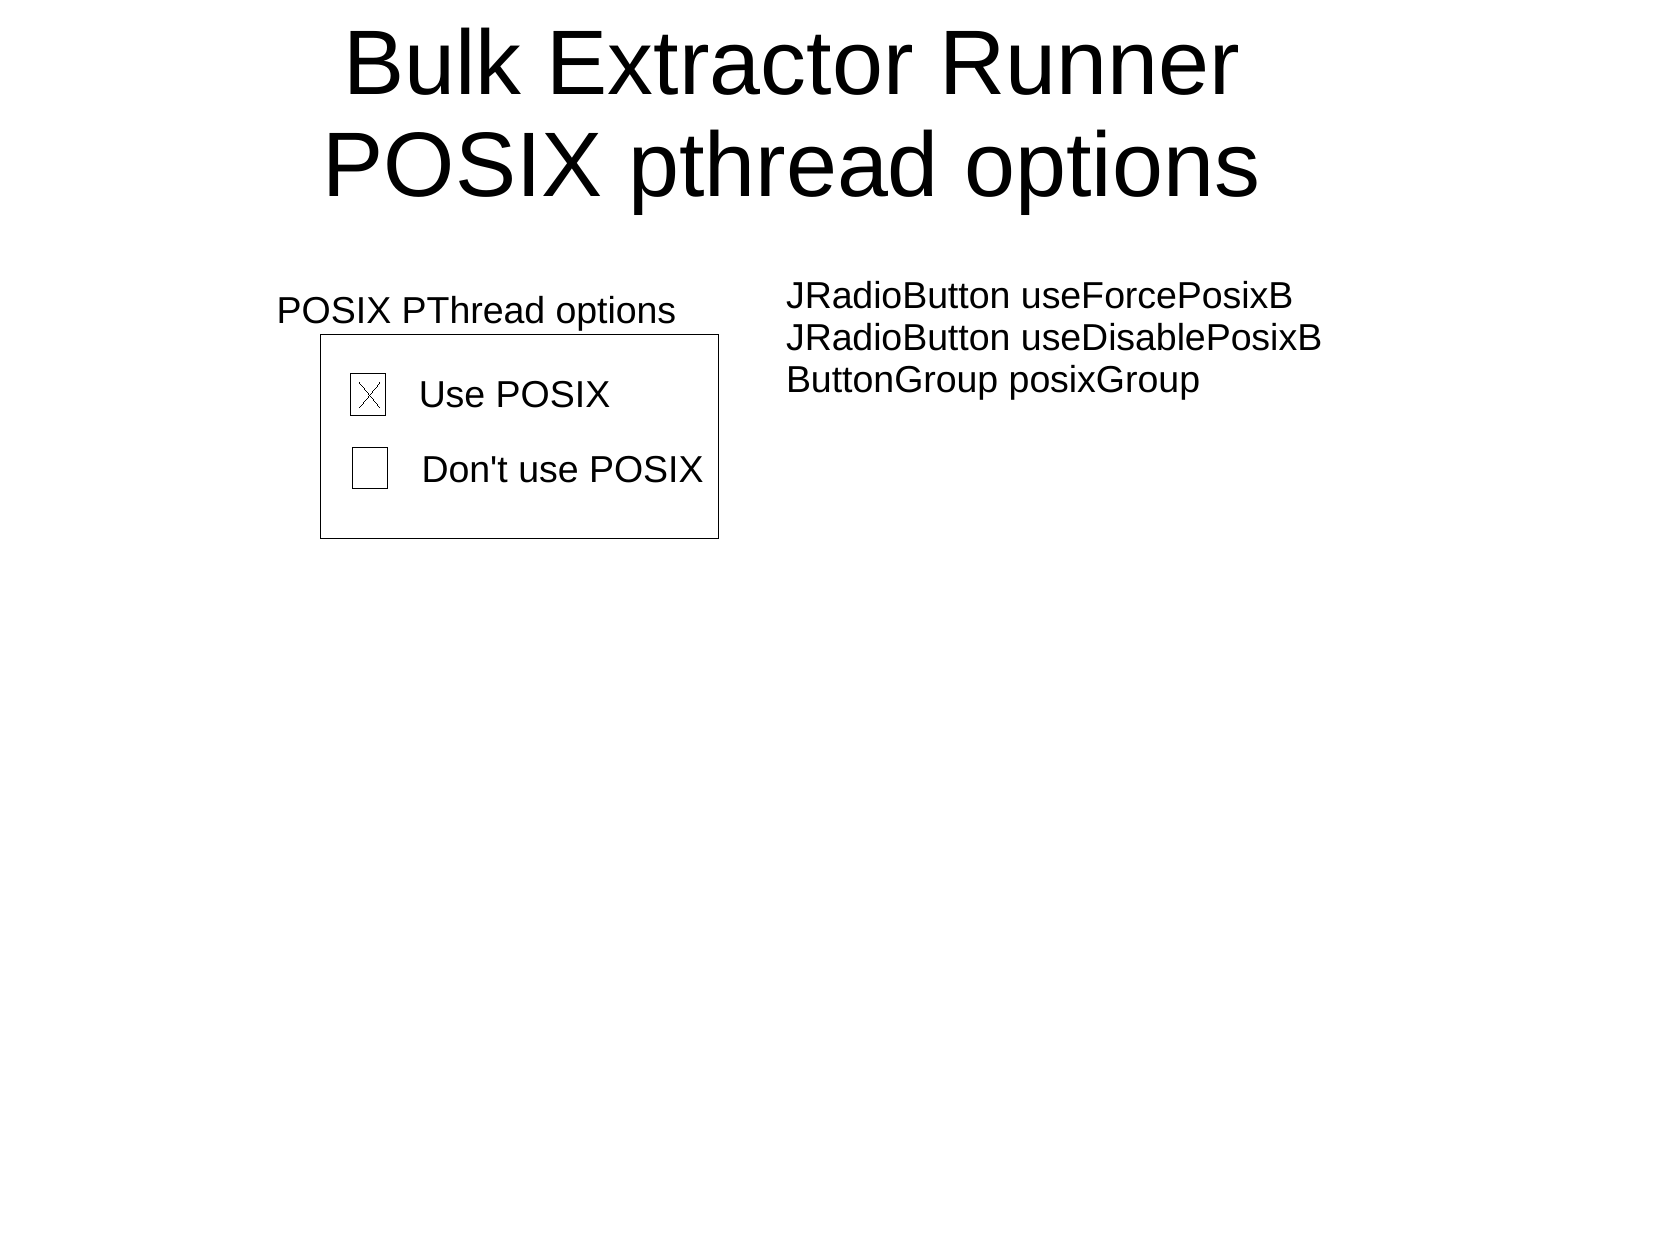

# Bulk Extractor Runner POSIX pthread options
JRadioButton useForcePosixB
JRadioButton useDisablePosixB
ButtonGroup posixGroup
POSIX PThread options
Use POSIX
Don't use POSIX